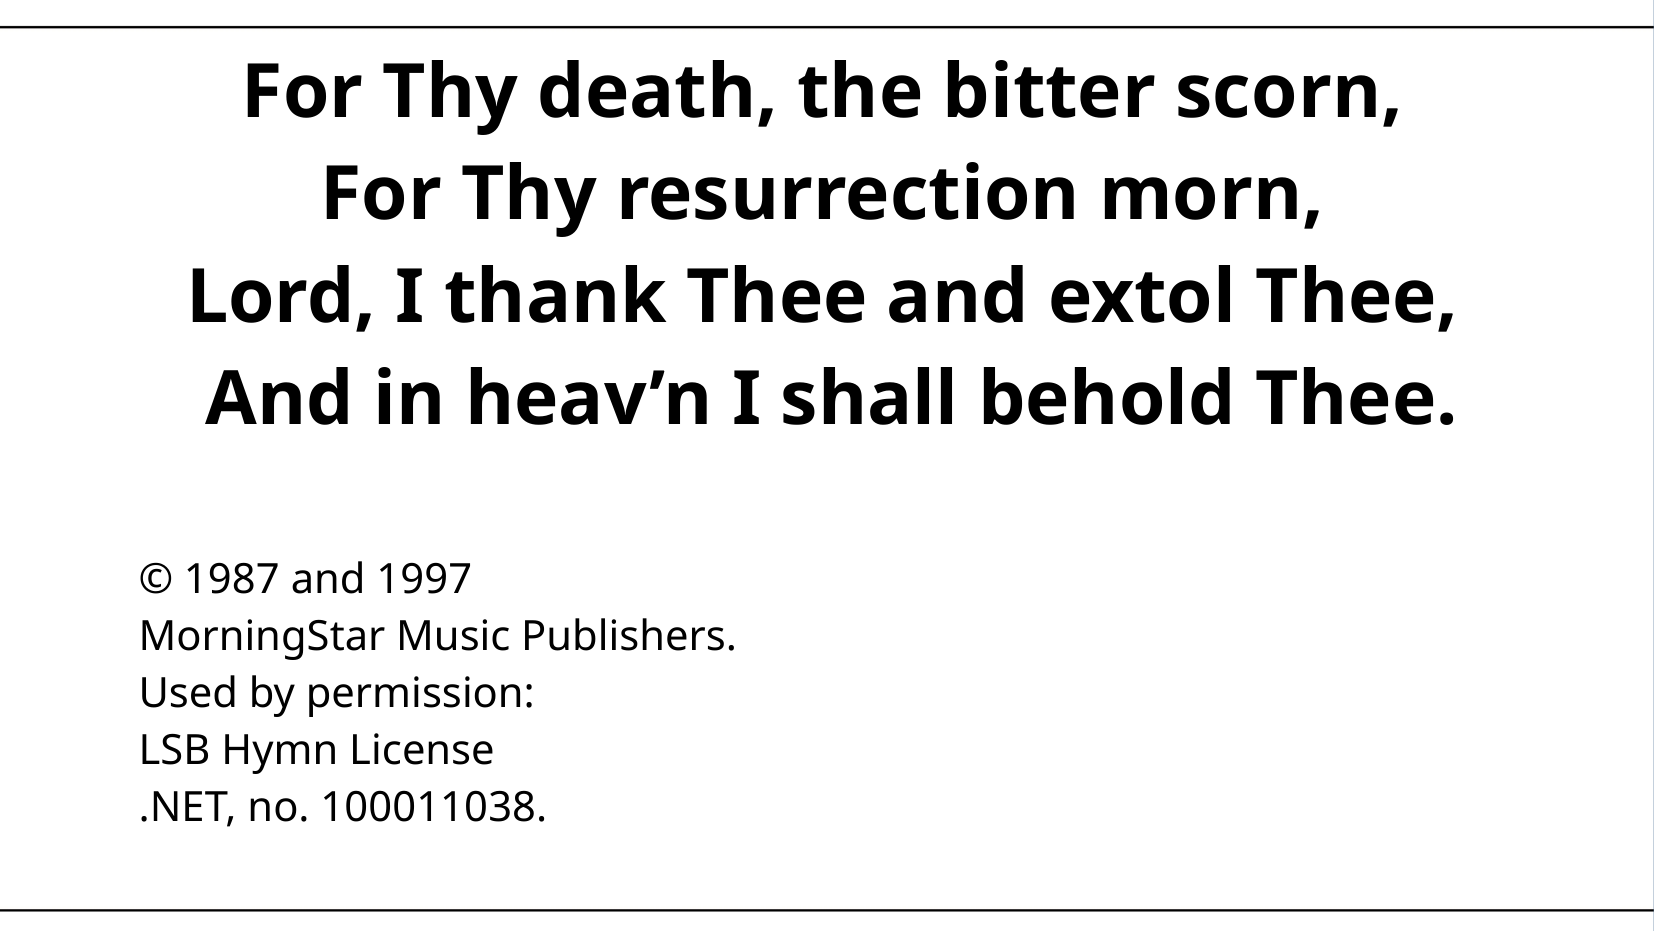

For Thy death, the bitter scorn,
For Thy resurrection morn,
Lord, I thank Thee and extol Thee,
And in heav’n I shall behold Thee.
© 1987 and 1997
MorningStar Music Publishers.
Used by permission:
LSB Hymn License
.NET, no. 100011038.